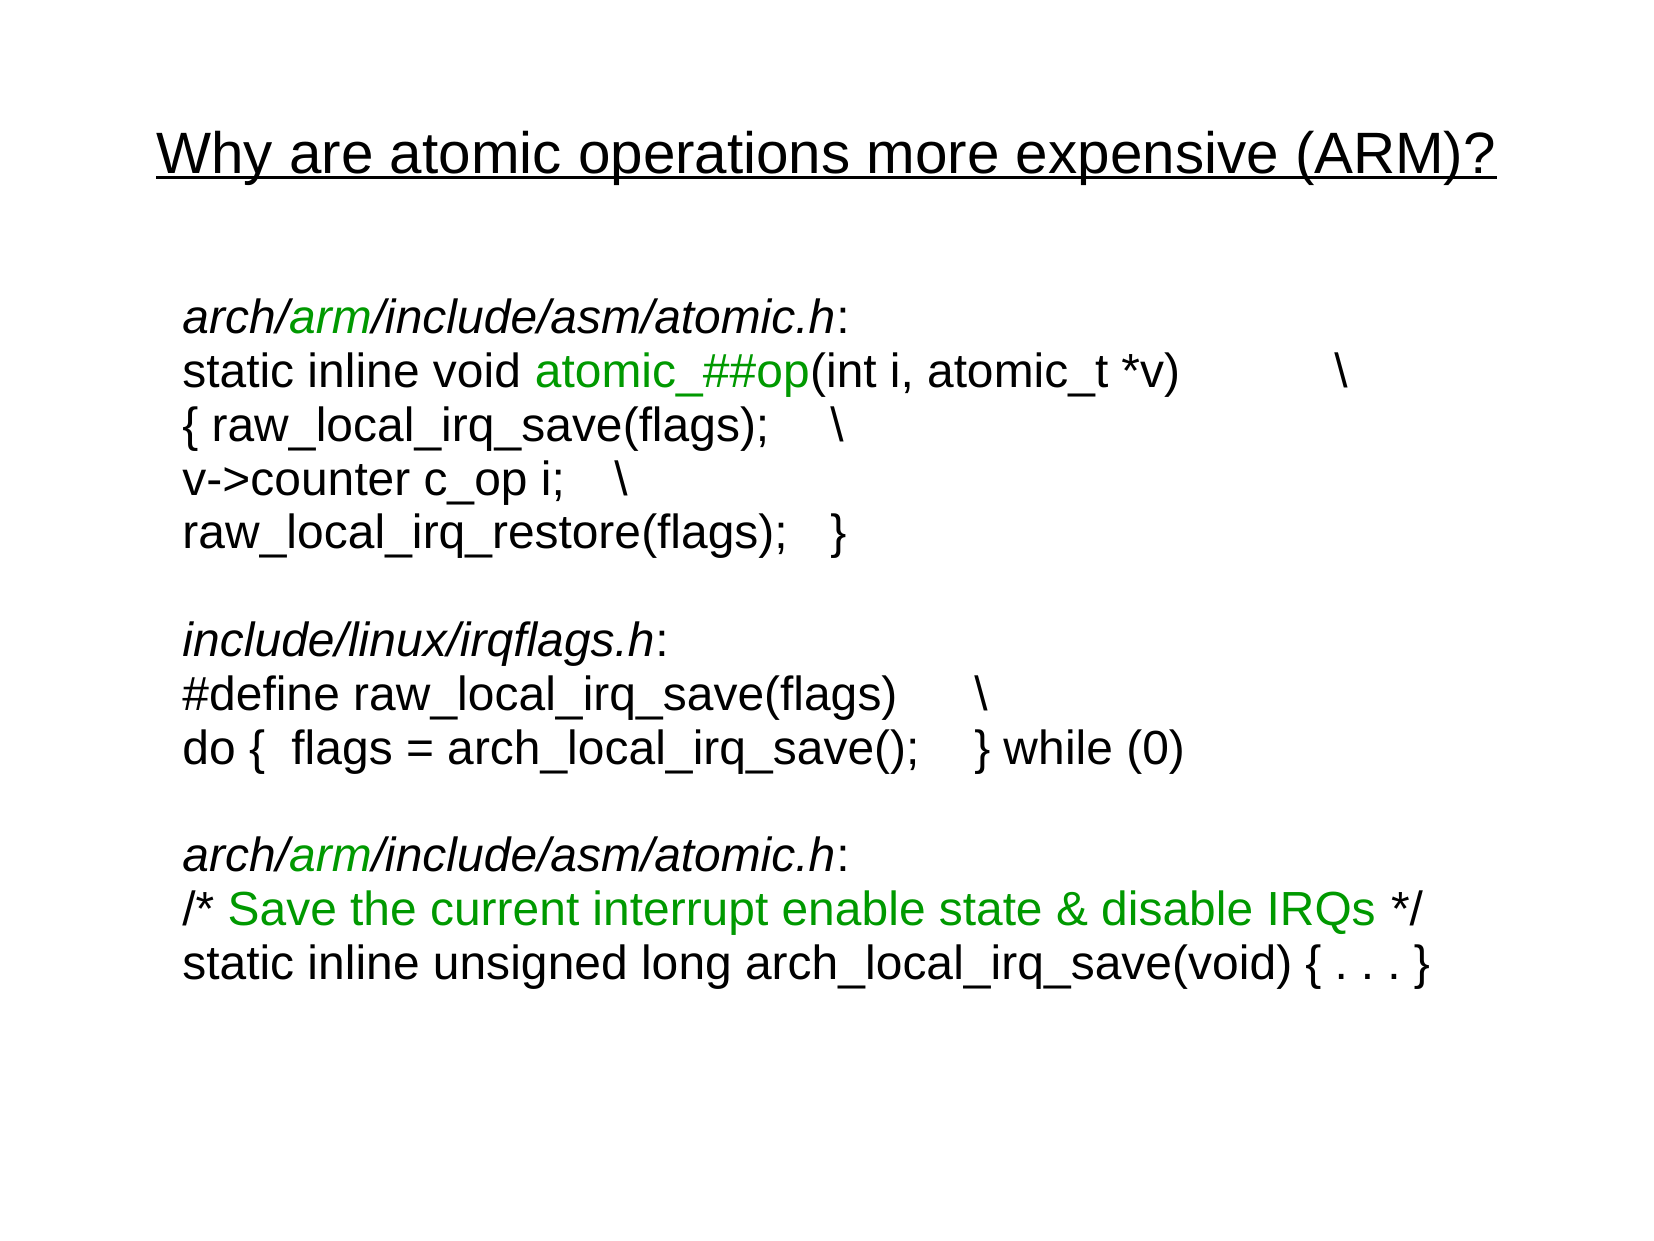

# Why are atomic operations more expensive (ARM)?
arch/arm/include/asm/atomic.h:
static inline void atomic_##op(int i, atomic_t *v) 			\
{ raw_local_irq_save(flags); 		\
v->counter c_op i; 		\
raw_local_irq_restore(flags);	}
include/linux/irqflags.h:
#define raw_local_irq_save(flags)			\
do { flags = arch_local_irq_save();	} while (0)
arch/arm/include/asm/atomic.h:
/* Save the current interrupt enable state & disable IRQs */
static inline unsigned long arch_local_irq_save(void) { . . . }